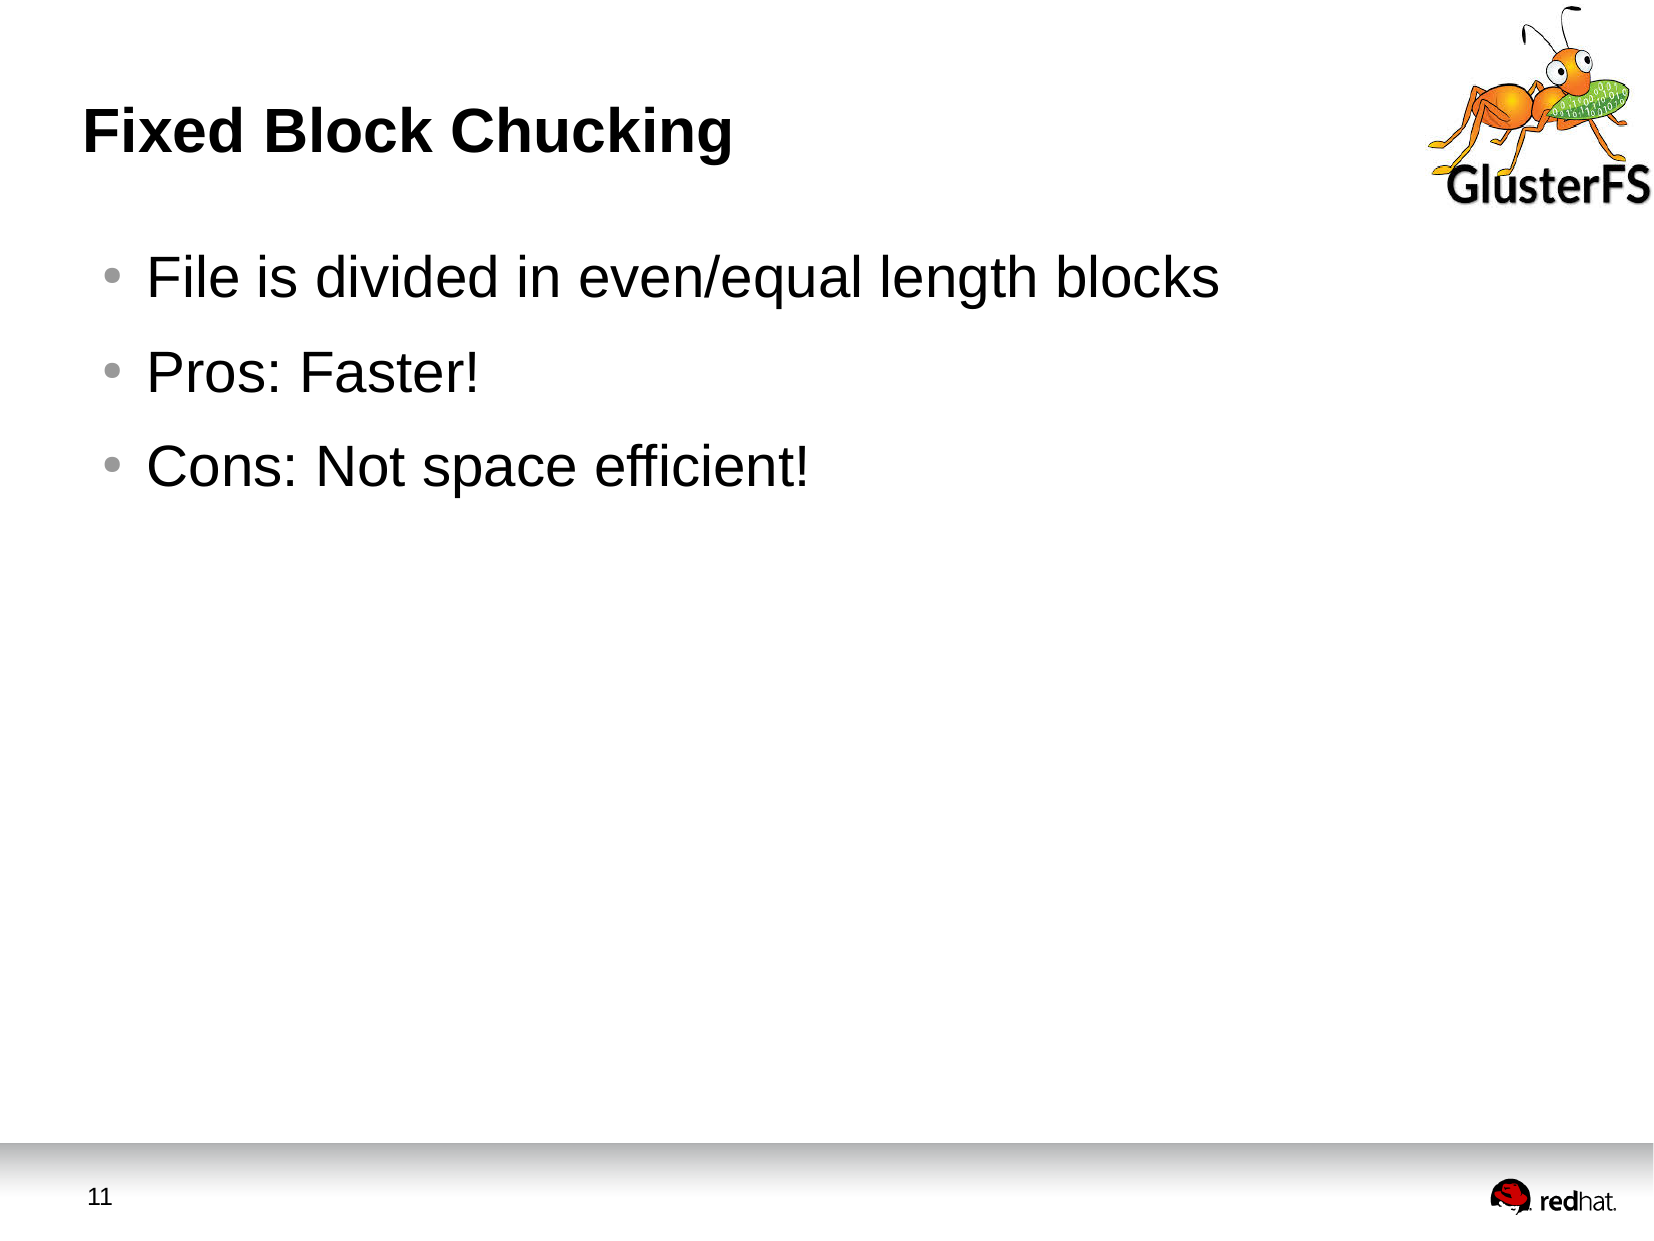

# Fixed Block Chucking
File is divided in even/equal length blocks
Pros: Faster!
Cons: Not space efficient!